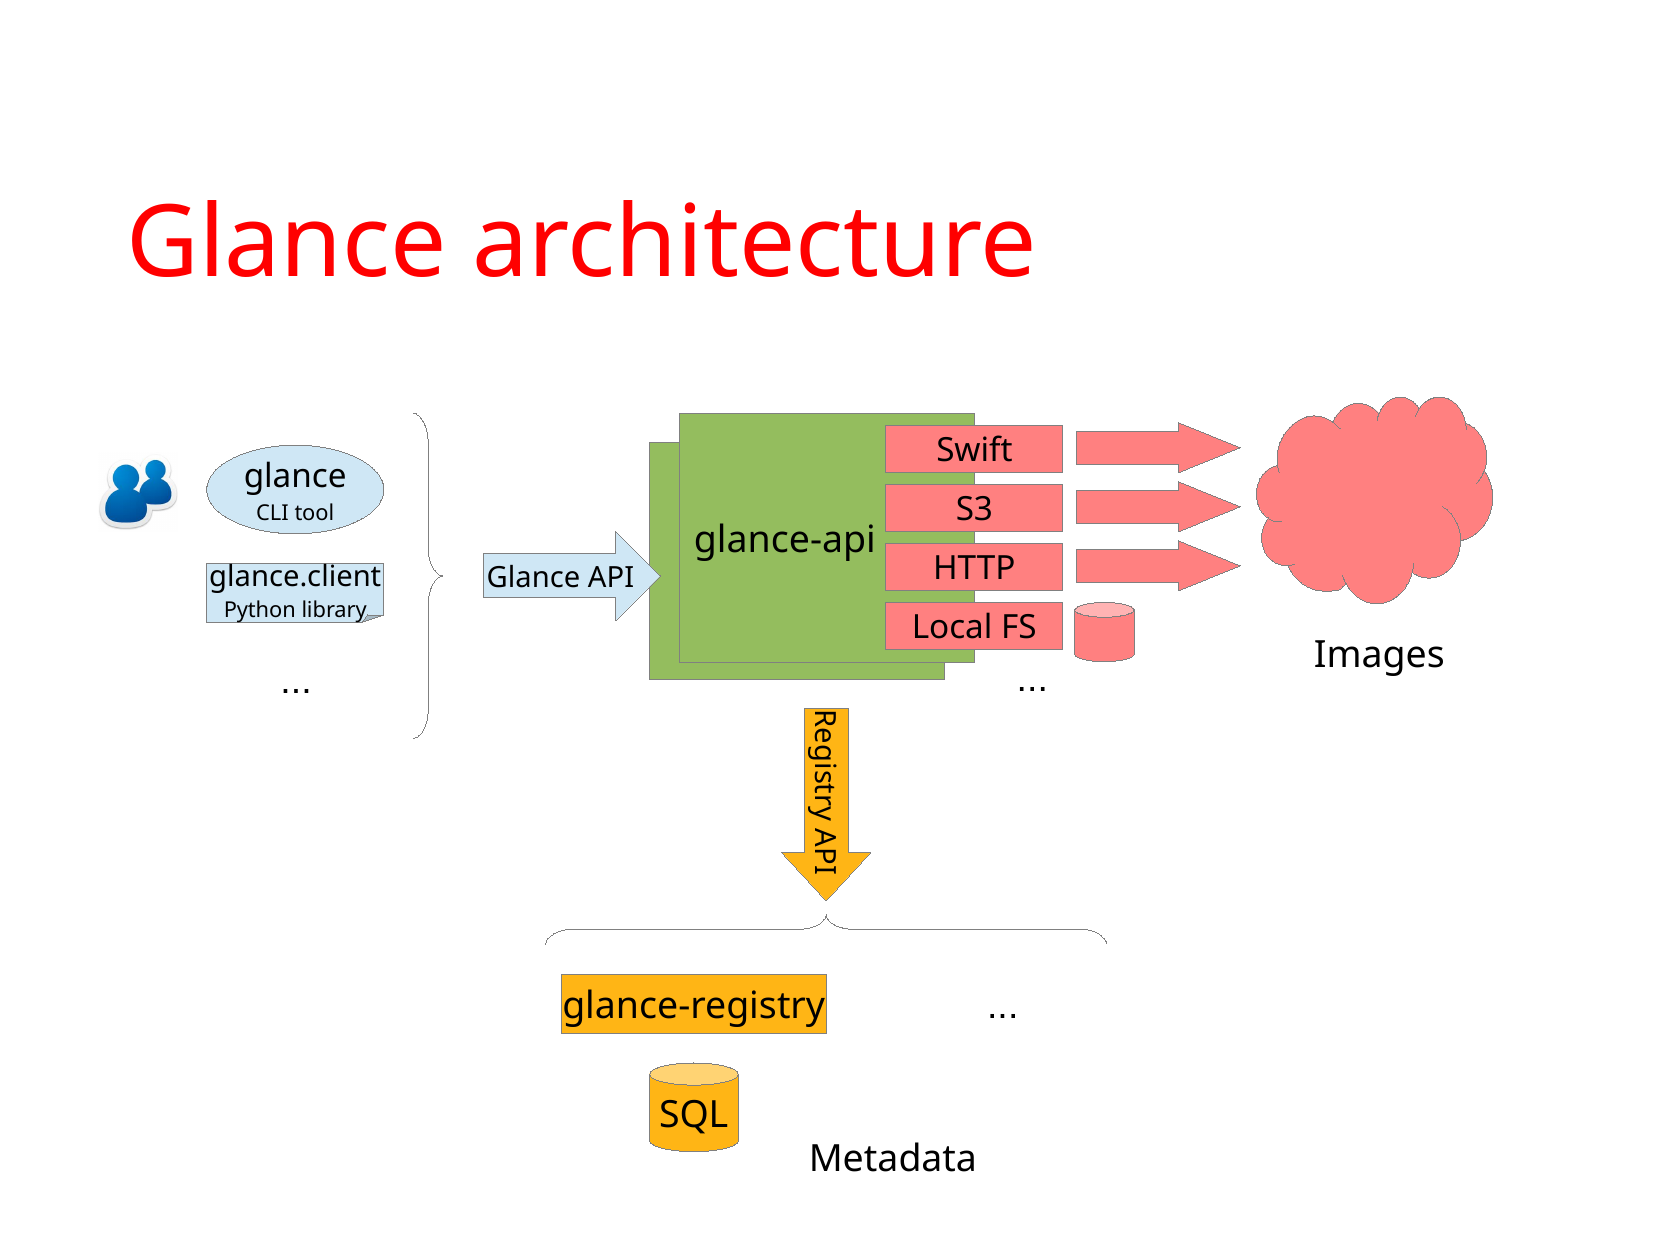

# Glance architecture
glance-api
Swift
glance
CLI tool
S3
Glance API
HTTP
glance.client
Python library
Local FS
Images
...
...
Registry API
glance-registry
...
SQL
Metadata